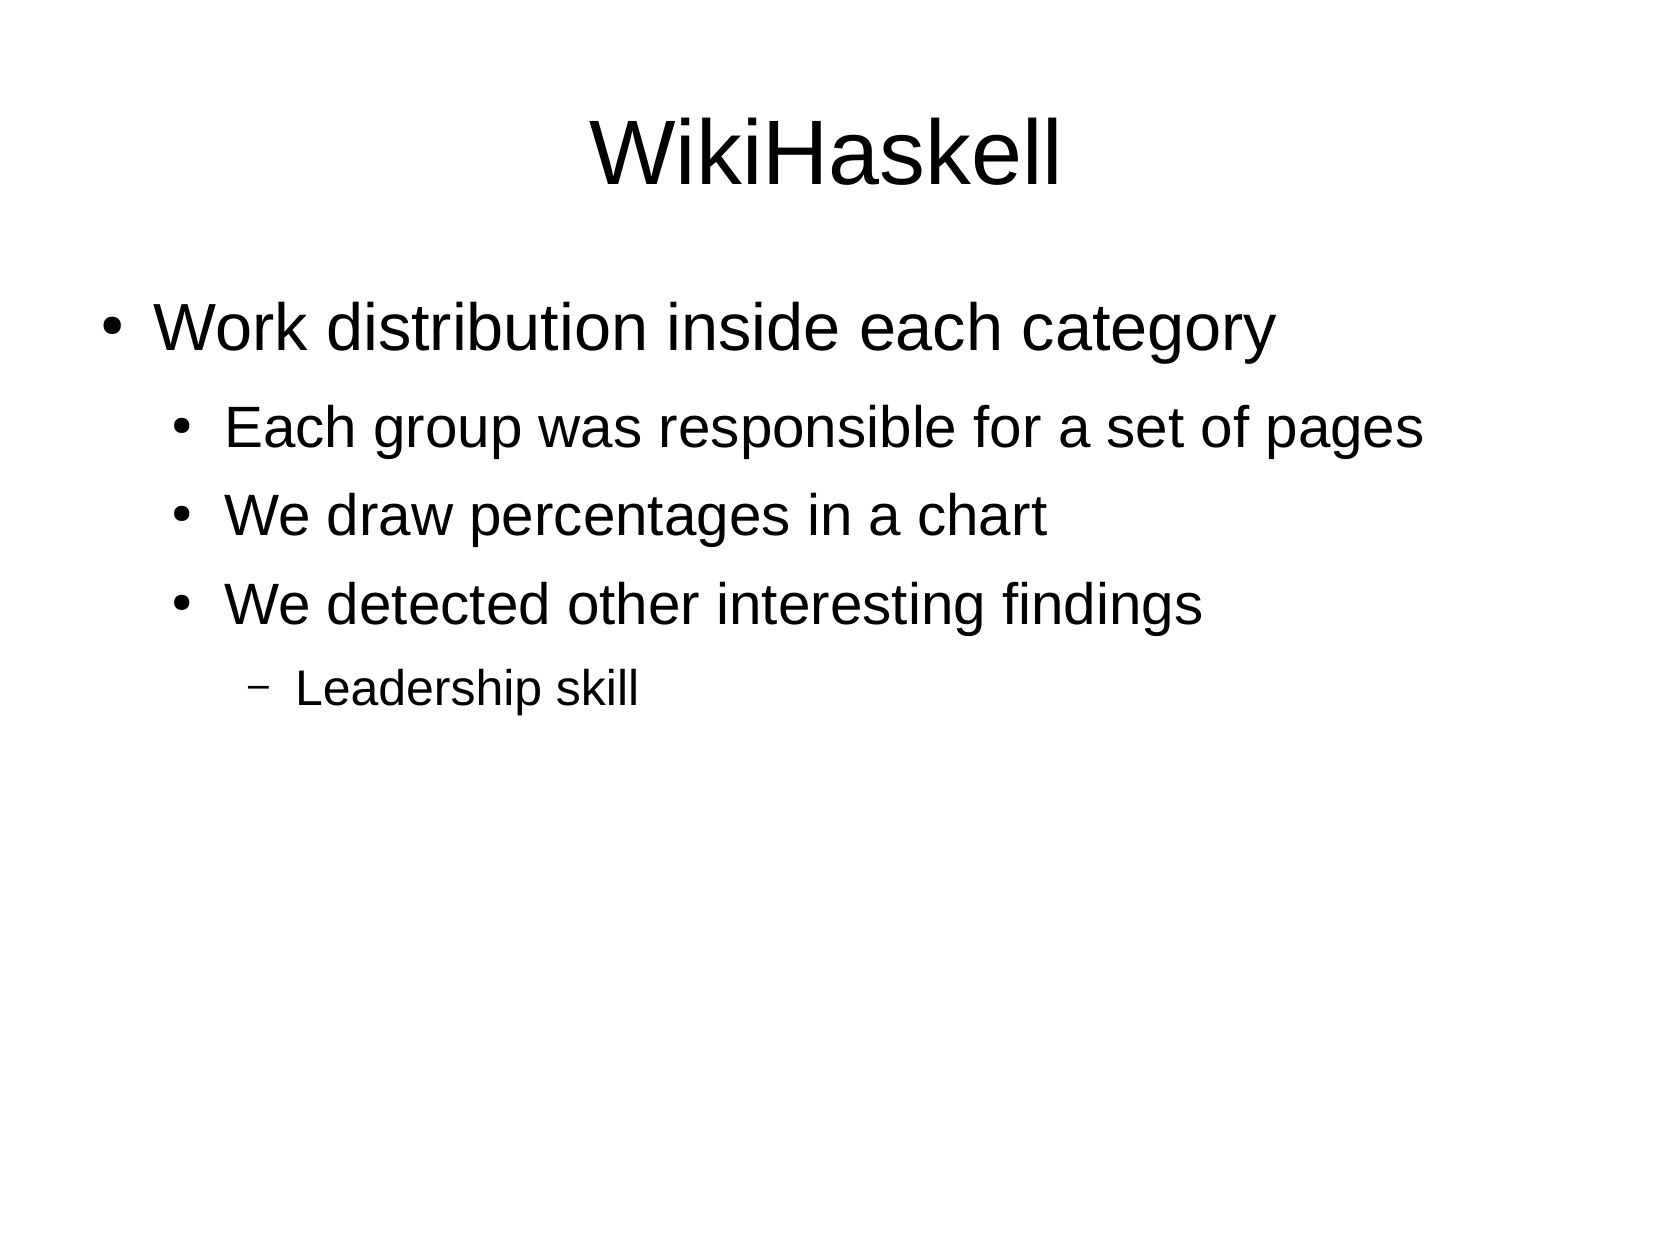

# WikiHaskell
Work distribution inside each category
Each group was responsible for a set of pages
We draw percentages in a chart
We detected other interesting findings
Leadership skill